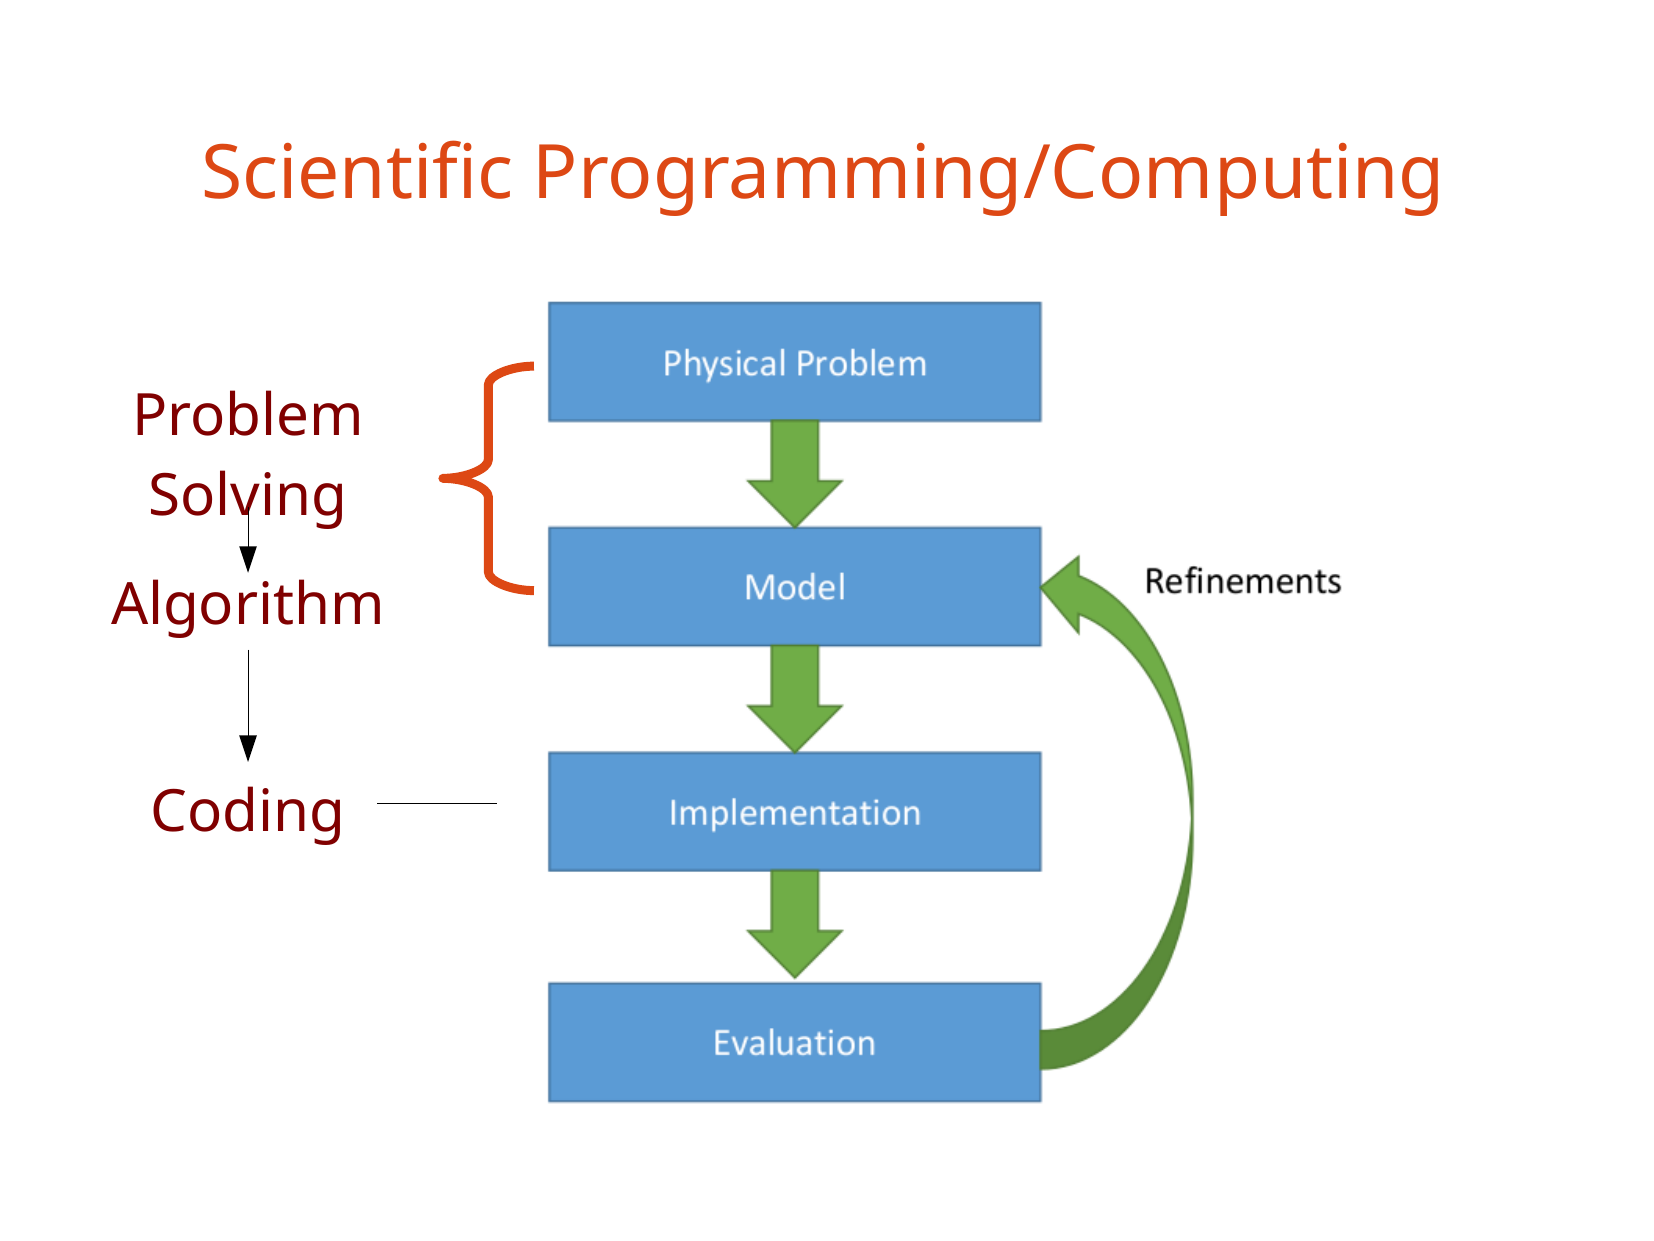

# Scientific Programming/Computing
Problem Solving
Algorithm
Coding